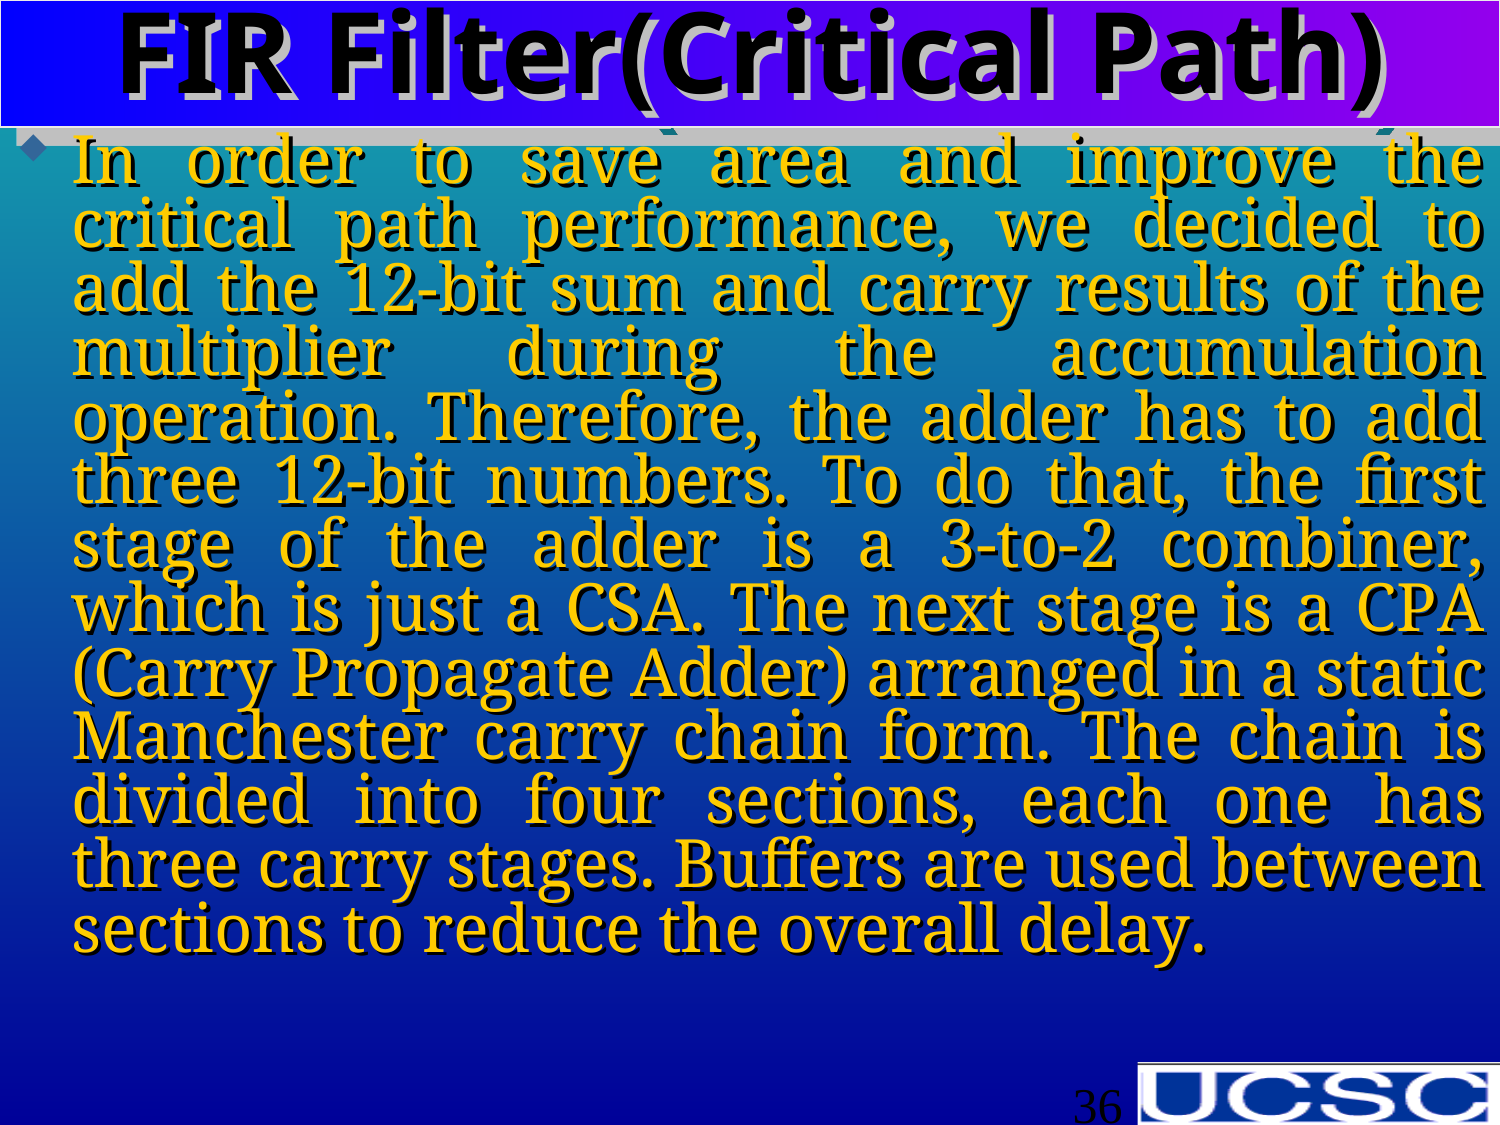

# FIR Filter(Critical Path)
In order to save area and improve the critical path performance, we decided to add the 12-bit sum and carry results of the multiplier during the accumulation operation. Therefore, the adder has to add three 12-bit numbers. To do that, the first stage of the adder is a 3-to-2 combiner, which is just a CSA. The next stage is a CPA (Carry Propagate Adder) arranged in a static Manchester carry chain form. The chain is divided into four sections, each one has three carry stages. Buffers are used between sections to reduce the overall delay.
36